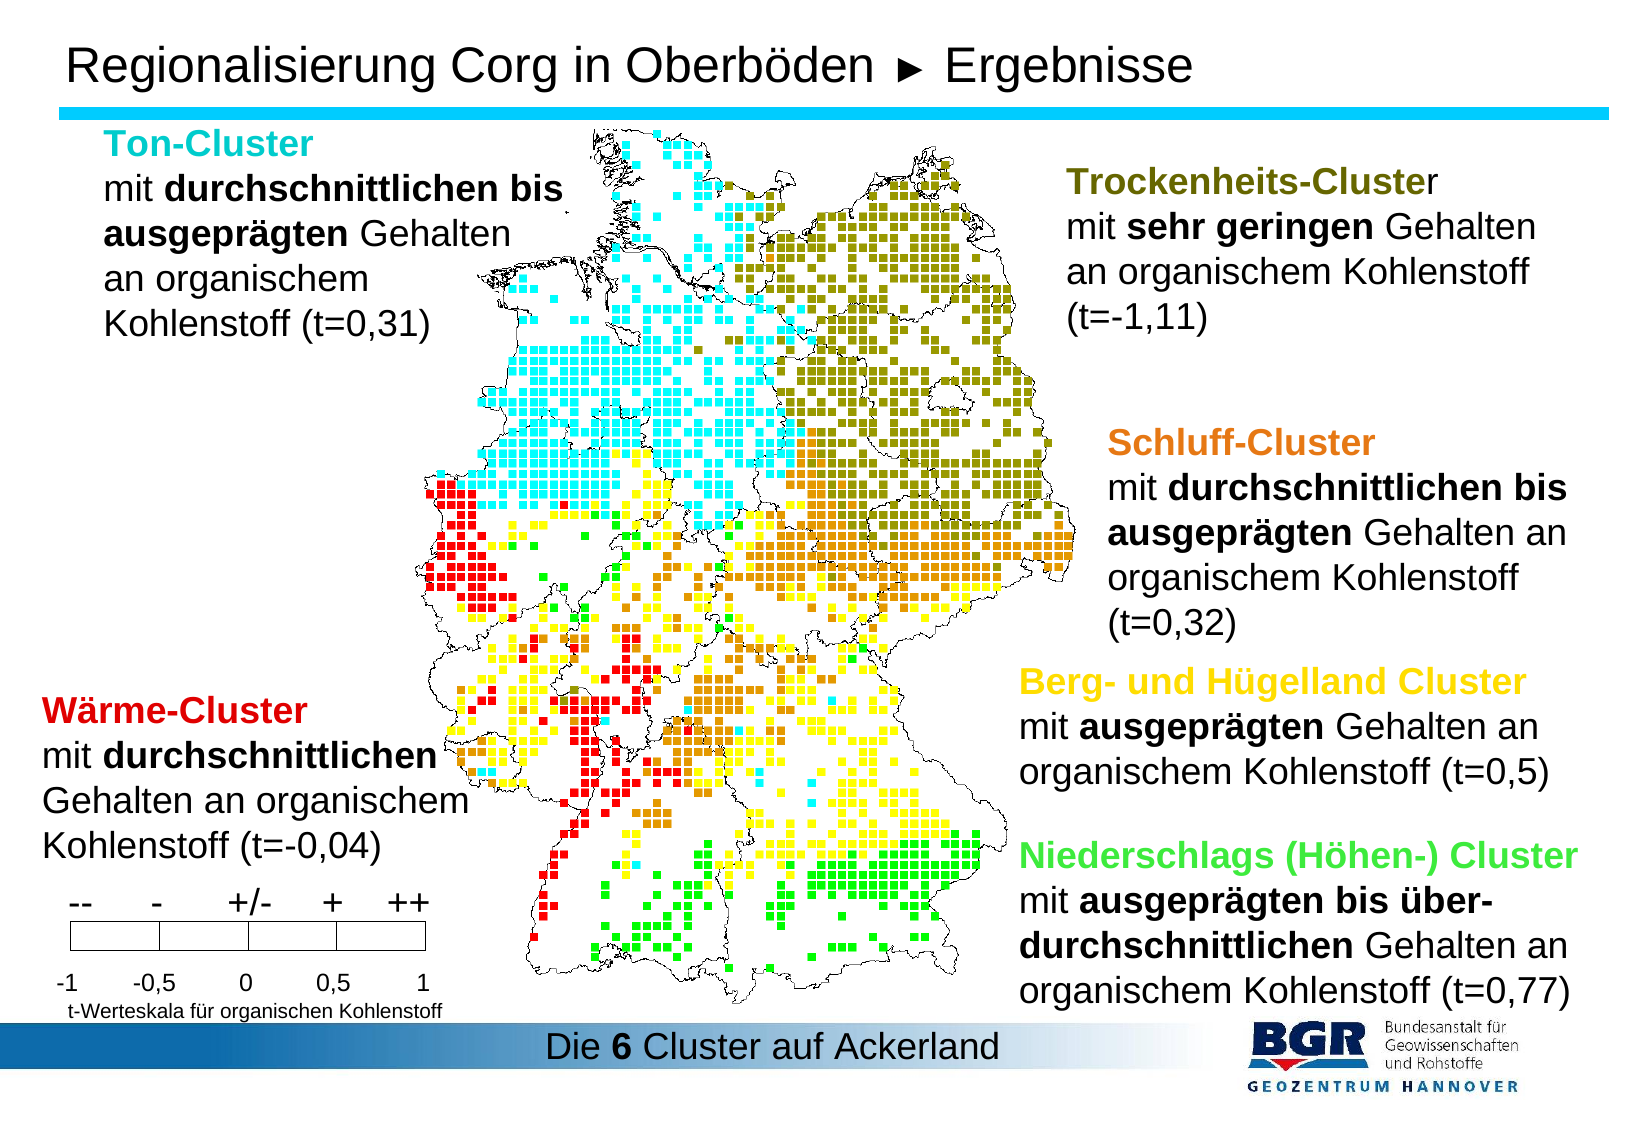

Regionalisierung Corg in Oberböden ► Ergebnisse
Ton-Cluster
mit durchschnittlichen bis
ausgeprägten Gehalten
an organischem
Kohlenstoff (t=0,31)
Trockenheits-Cluster
mit sehr geringen Gehalten
an organischem Kohlenstoff
(t=-1,11)
Schluff-Cluster
mit durchschnittlichen bis
ausgeprägten Gehalten an
organischem Kohlenstoff
(t=0,32)
Berg- und Hügelland Cluster
mit ausgeprägten Gehalten an
organischem Kohlenstoff (t=0,5)
Wärme-Cluster
mit durchschnittlichen
Gehalten an organischem
Kohlenstoff (t=-0,04)
Niederschlags (Höhen-) Cluster
mit ausgeprägten bis über-
durchschnittlichen Gehalten an
organischem Kohlenstoff (t=0,77)
--
-
+/-
+
++
-1
-0,5
0
0,5
1
t-Werteskala für organischen Kohlenstoff
 Die 6 Cluster auf Ackerland